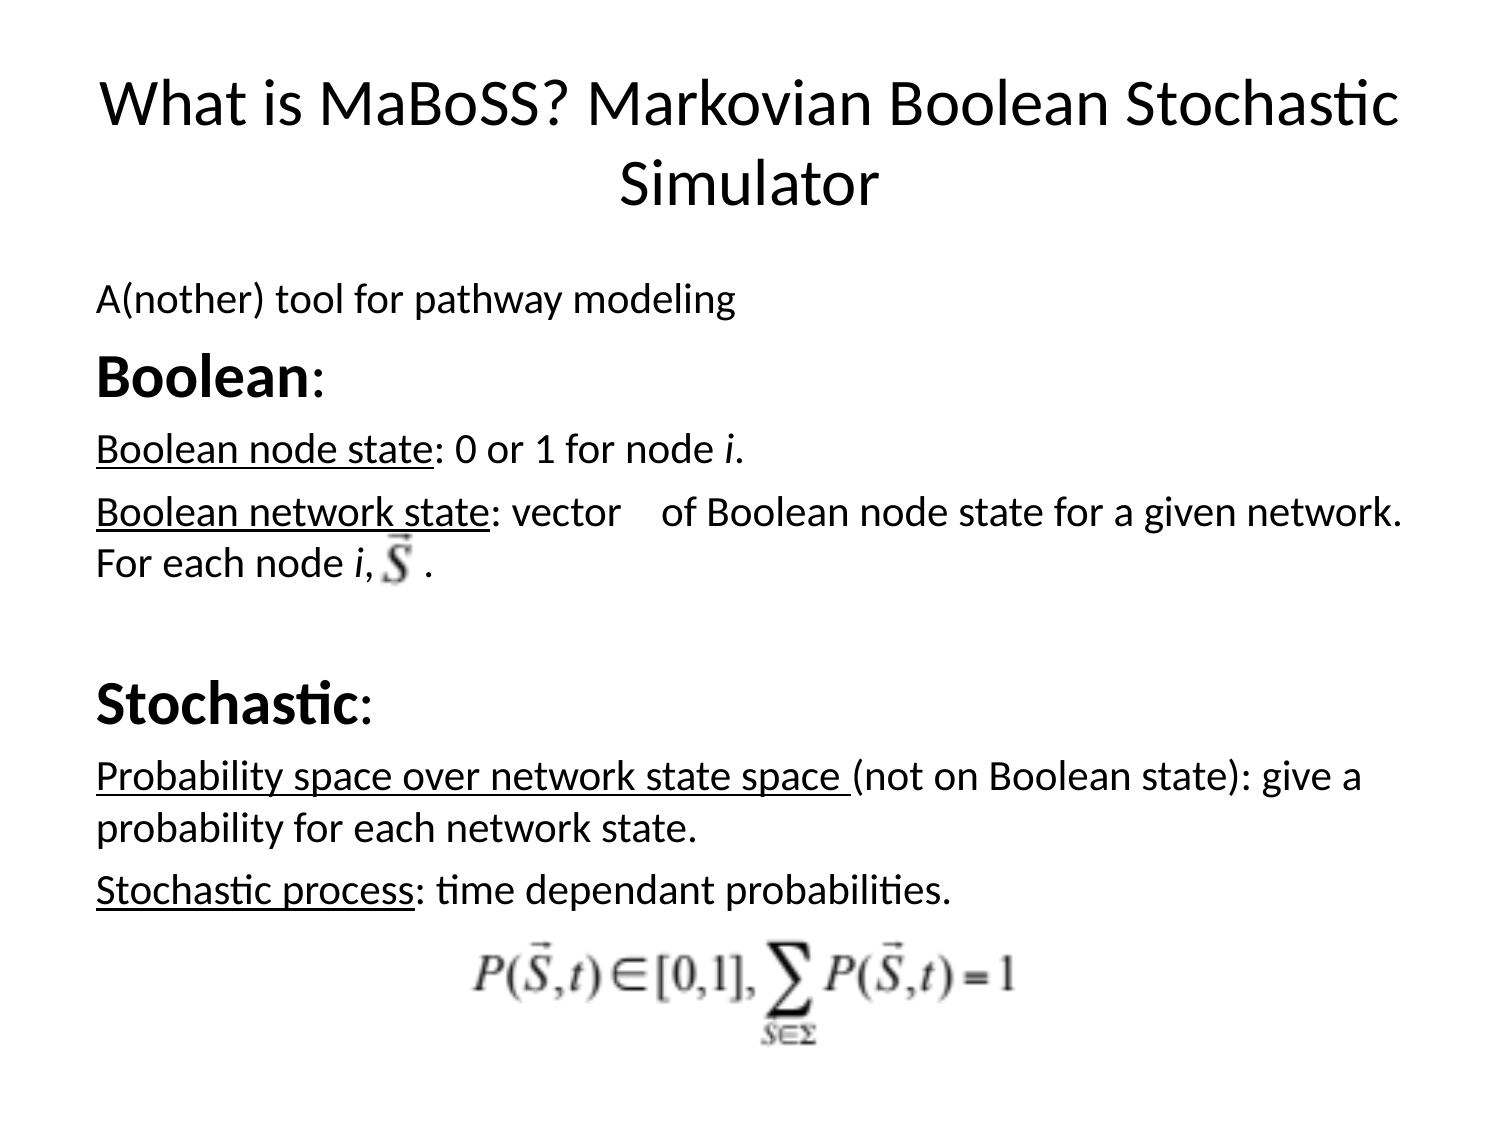

# What is MaBoSS? Markovian Boolean Stochastic Simulator
A(nother) tool for pathway modeling
Boolean:
Boolean node state: 0 or 1 for node i.
Boolean network state: vector of Boolean node state for a given network. For each node i, .
Stochastic:
Probability space over network state space (not on Boolean state): give a probability for each network state.
Stochastic process: time dependant probabilities.